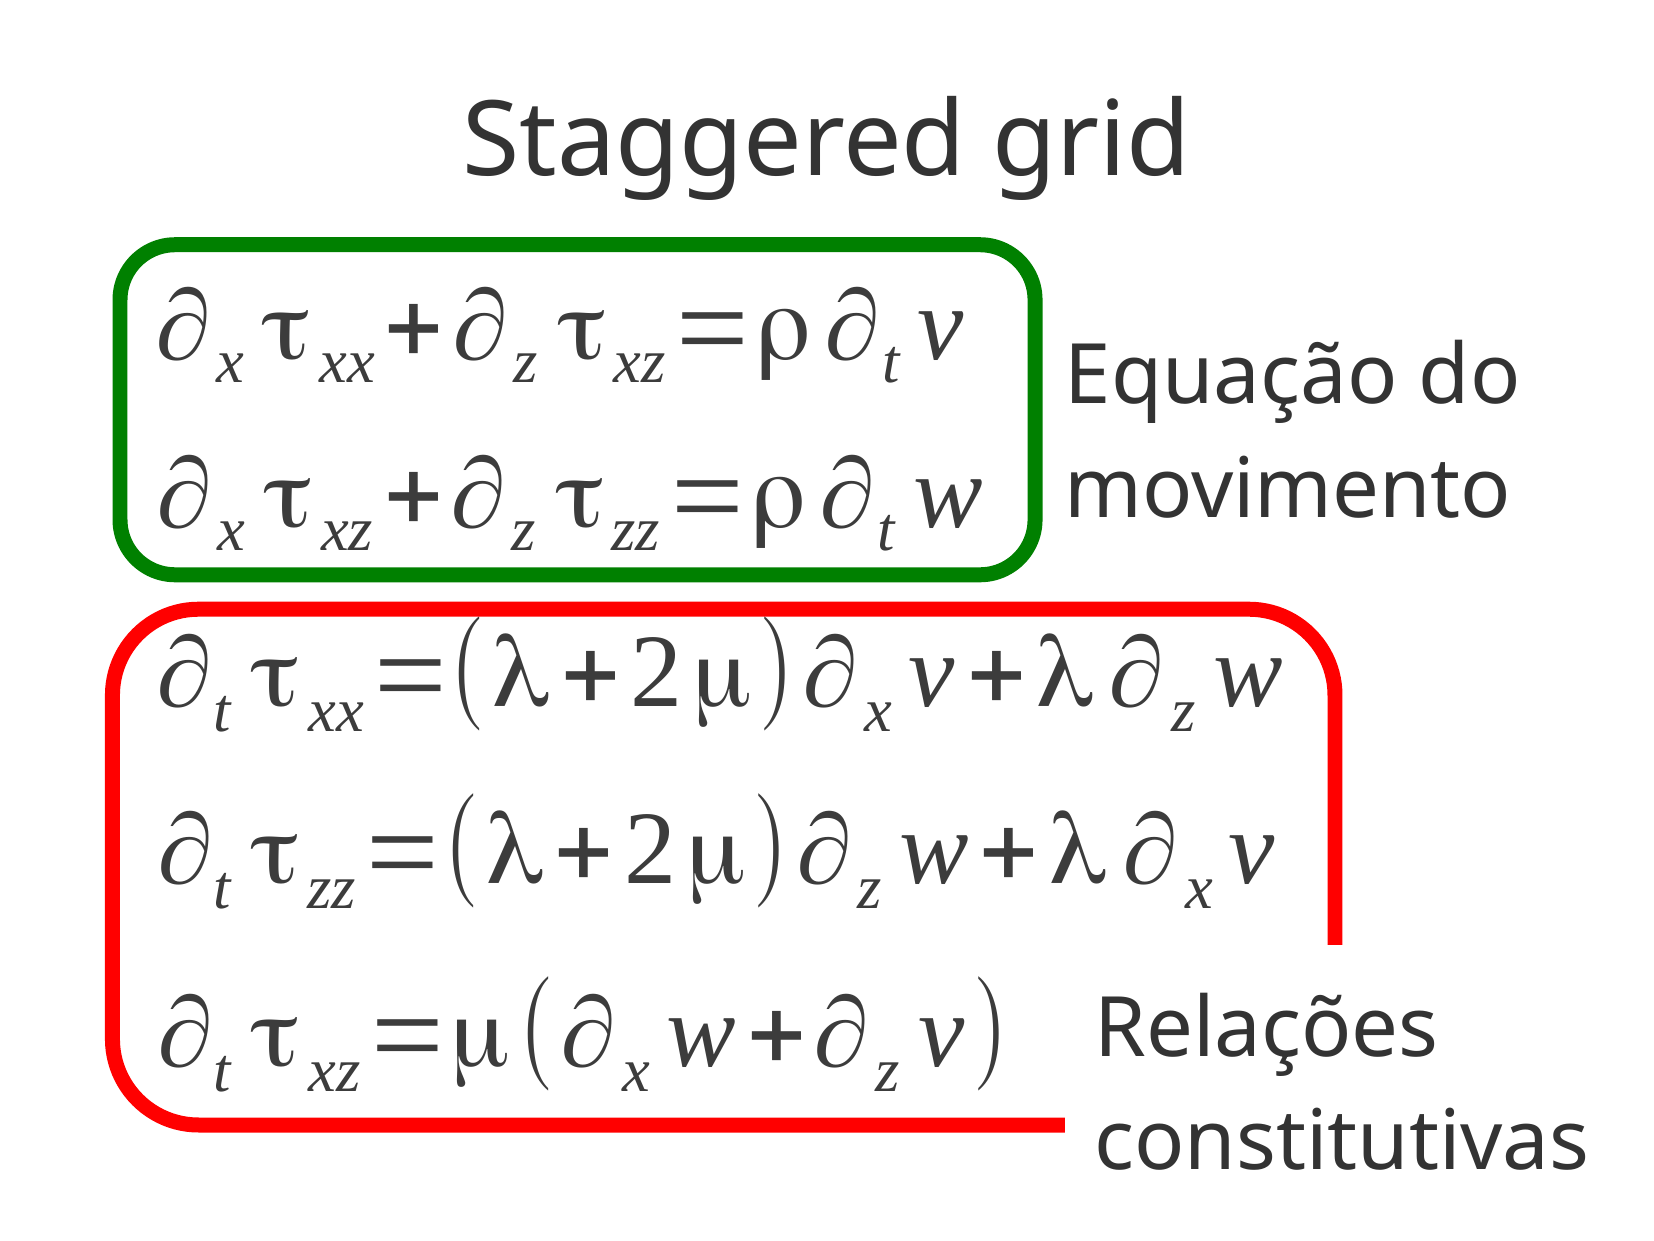

# Staggered grid
Equação do movimento
Relações constitutivas